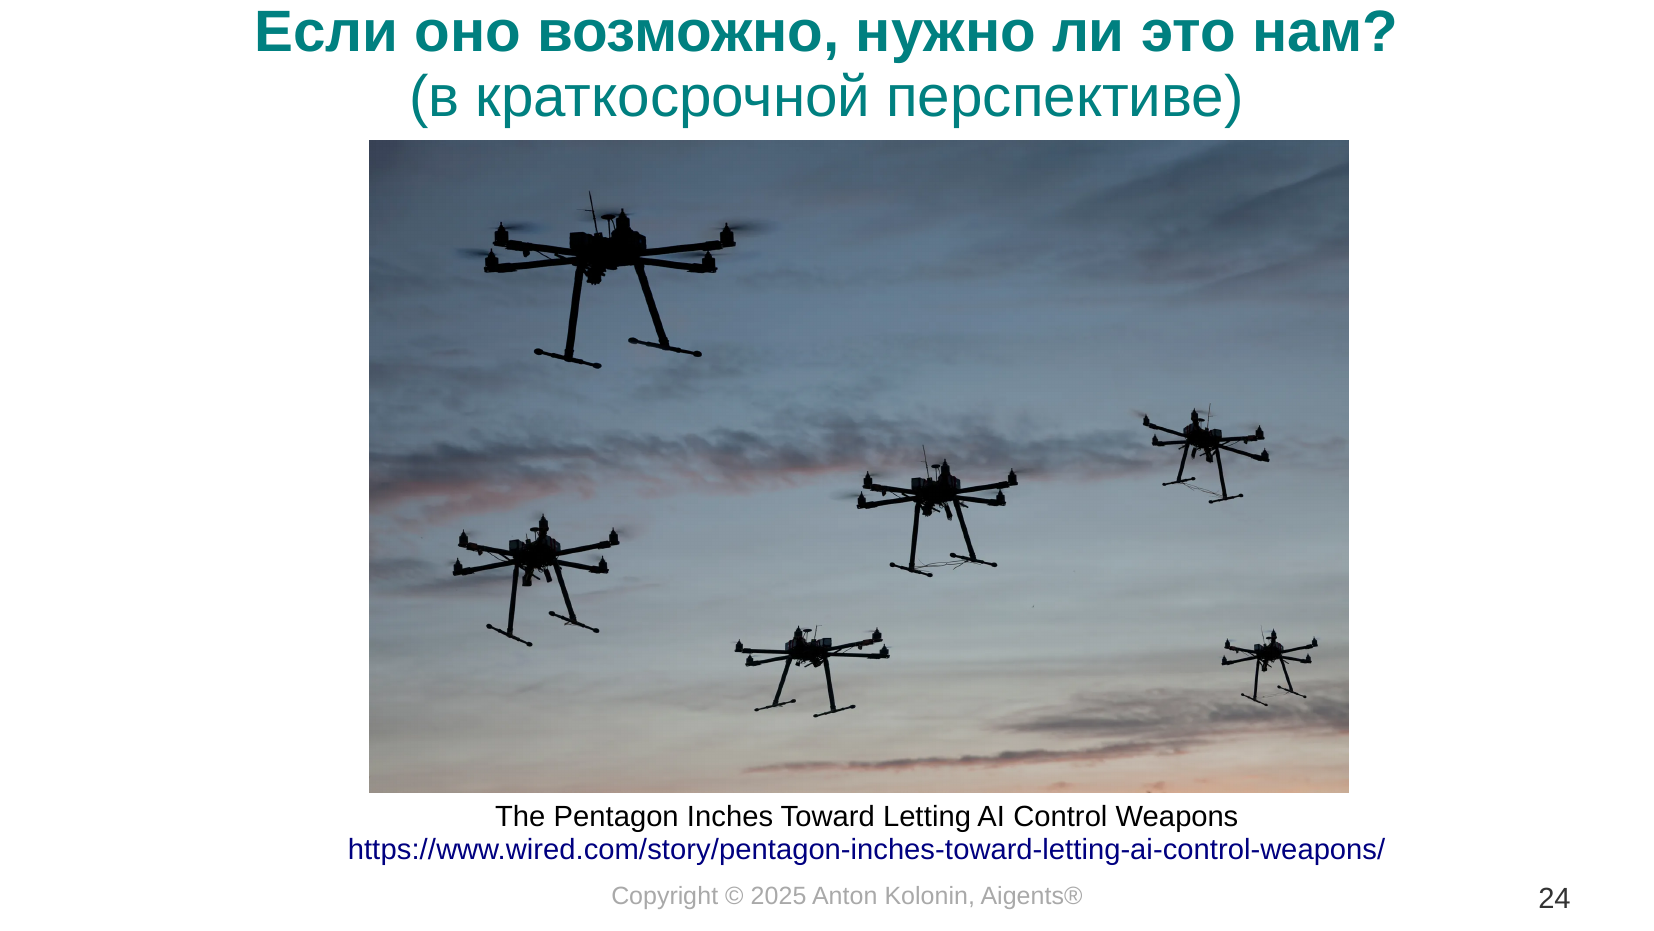

Если оно возможно, нужно ли это нам?
(в краткосрочной перспективе)
The Pentagon Inches Toward Letting AI Control Weapons
https://www.wired.com/story/pentagon-inches-toward-letting-ai-control-weapons/
Copyright © 2025 Anton Kolonin, Aigents®
24